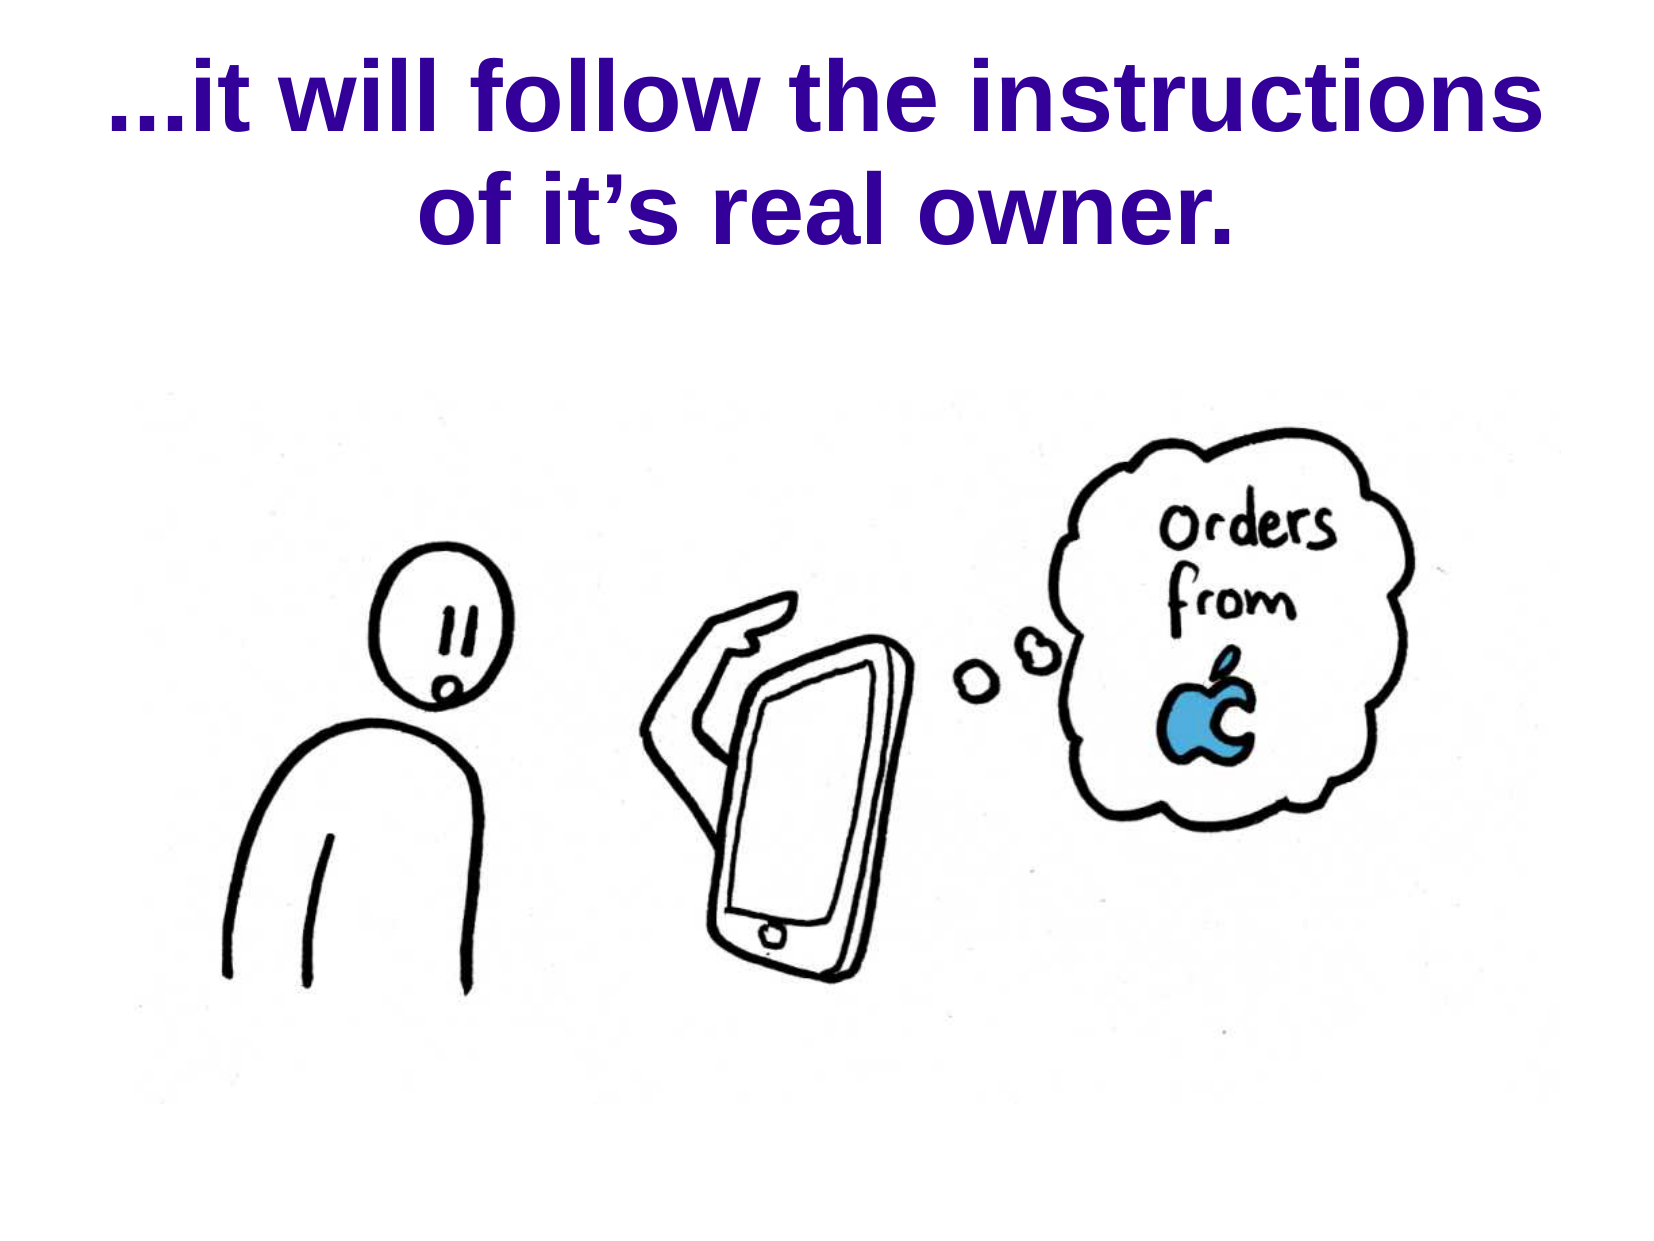

# ...it will follow the instructions of it’s real owner.